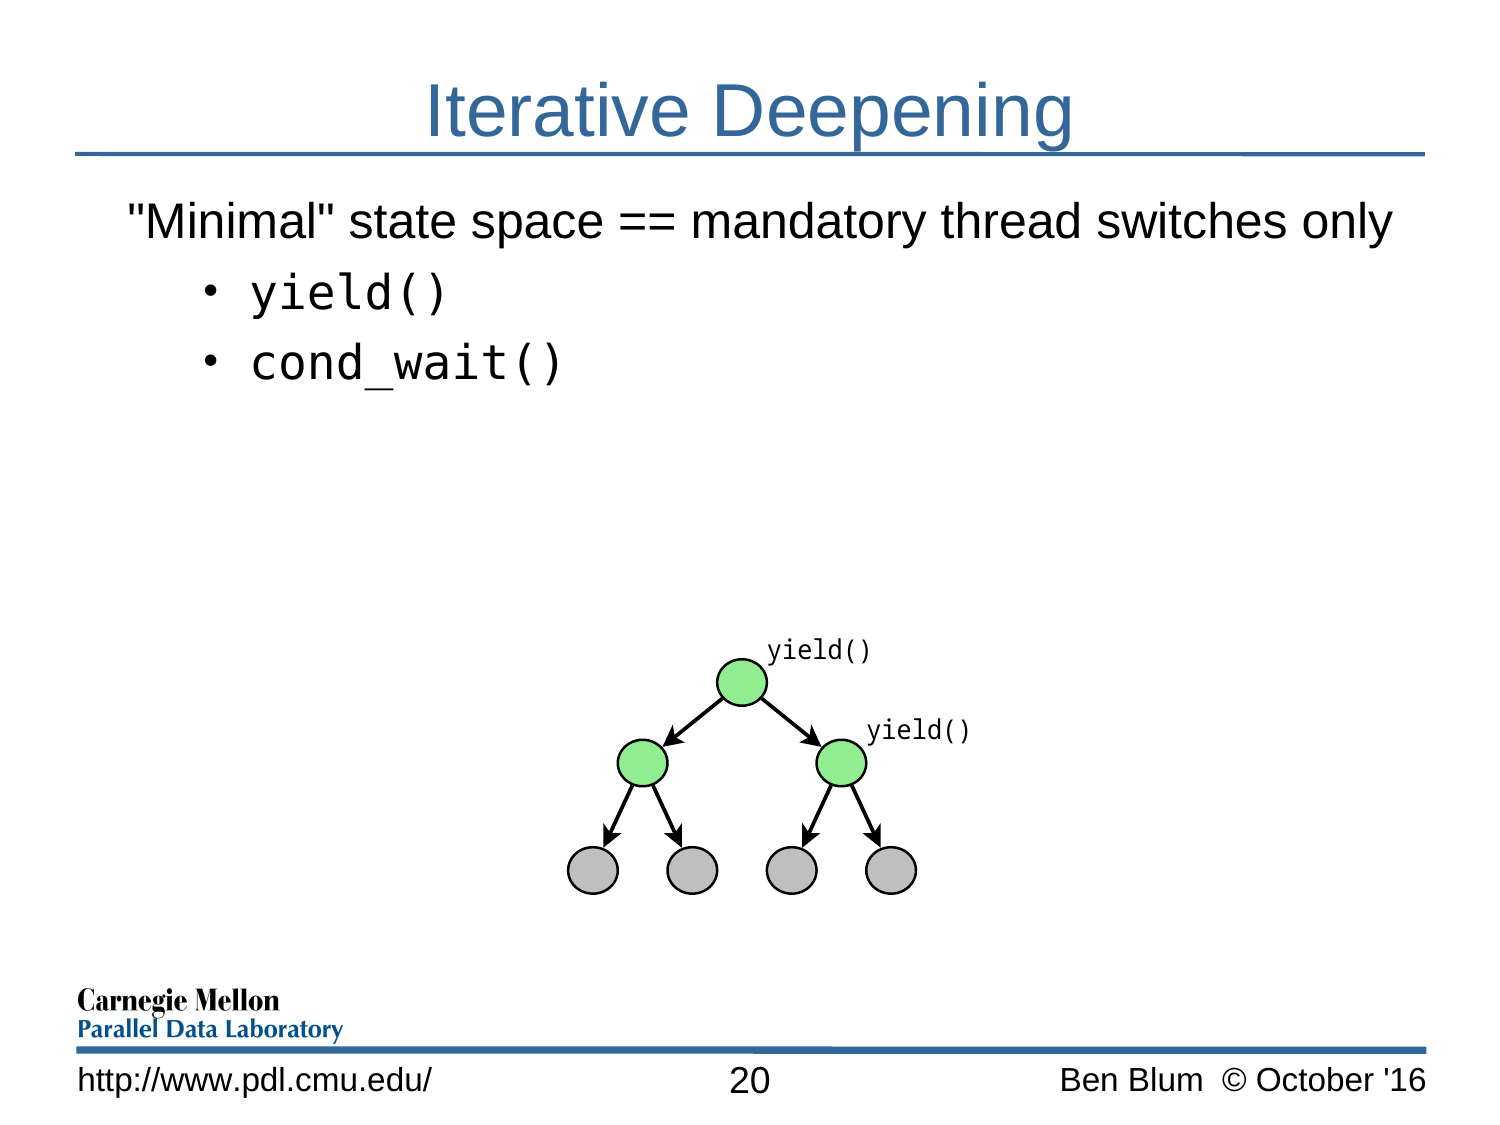

# Iterative Deepening
"Minimal" state space == mandatory thread switches only
yield()
cond_wait()
20